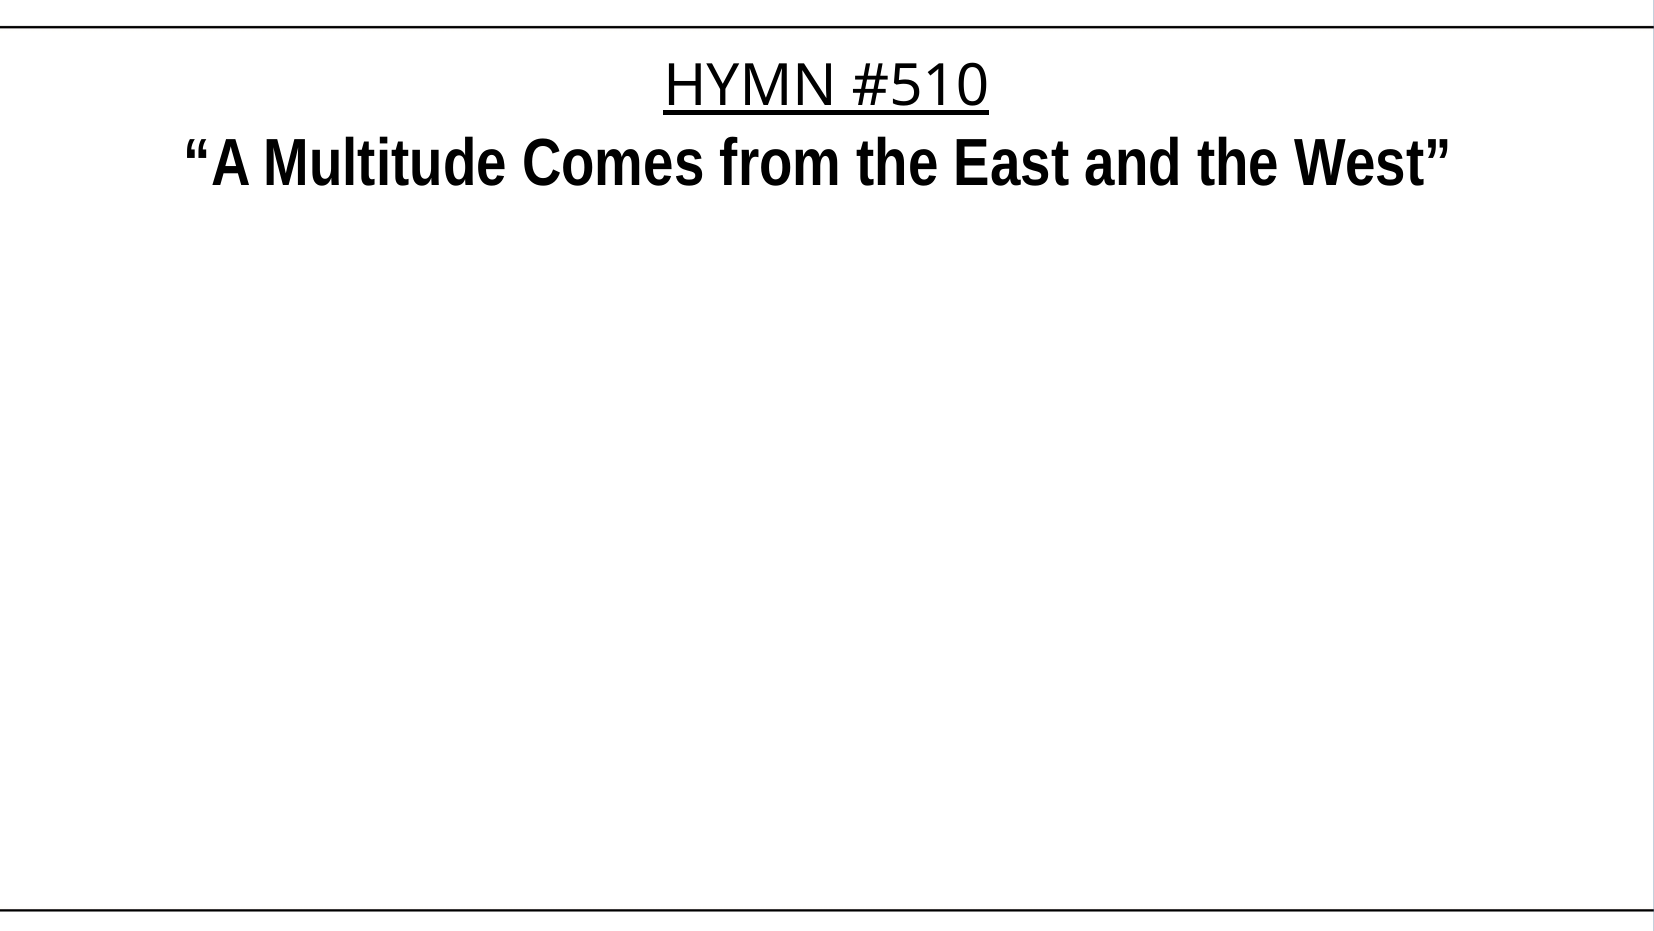

HYMN #510
“A Multitude Comes from the East and the West”